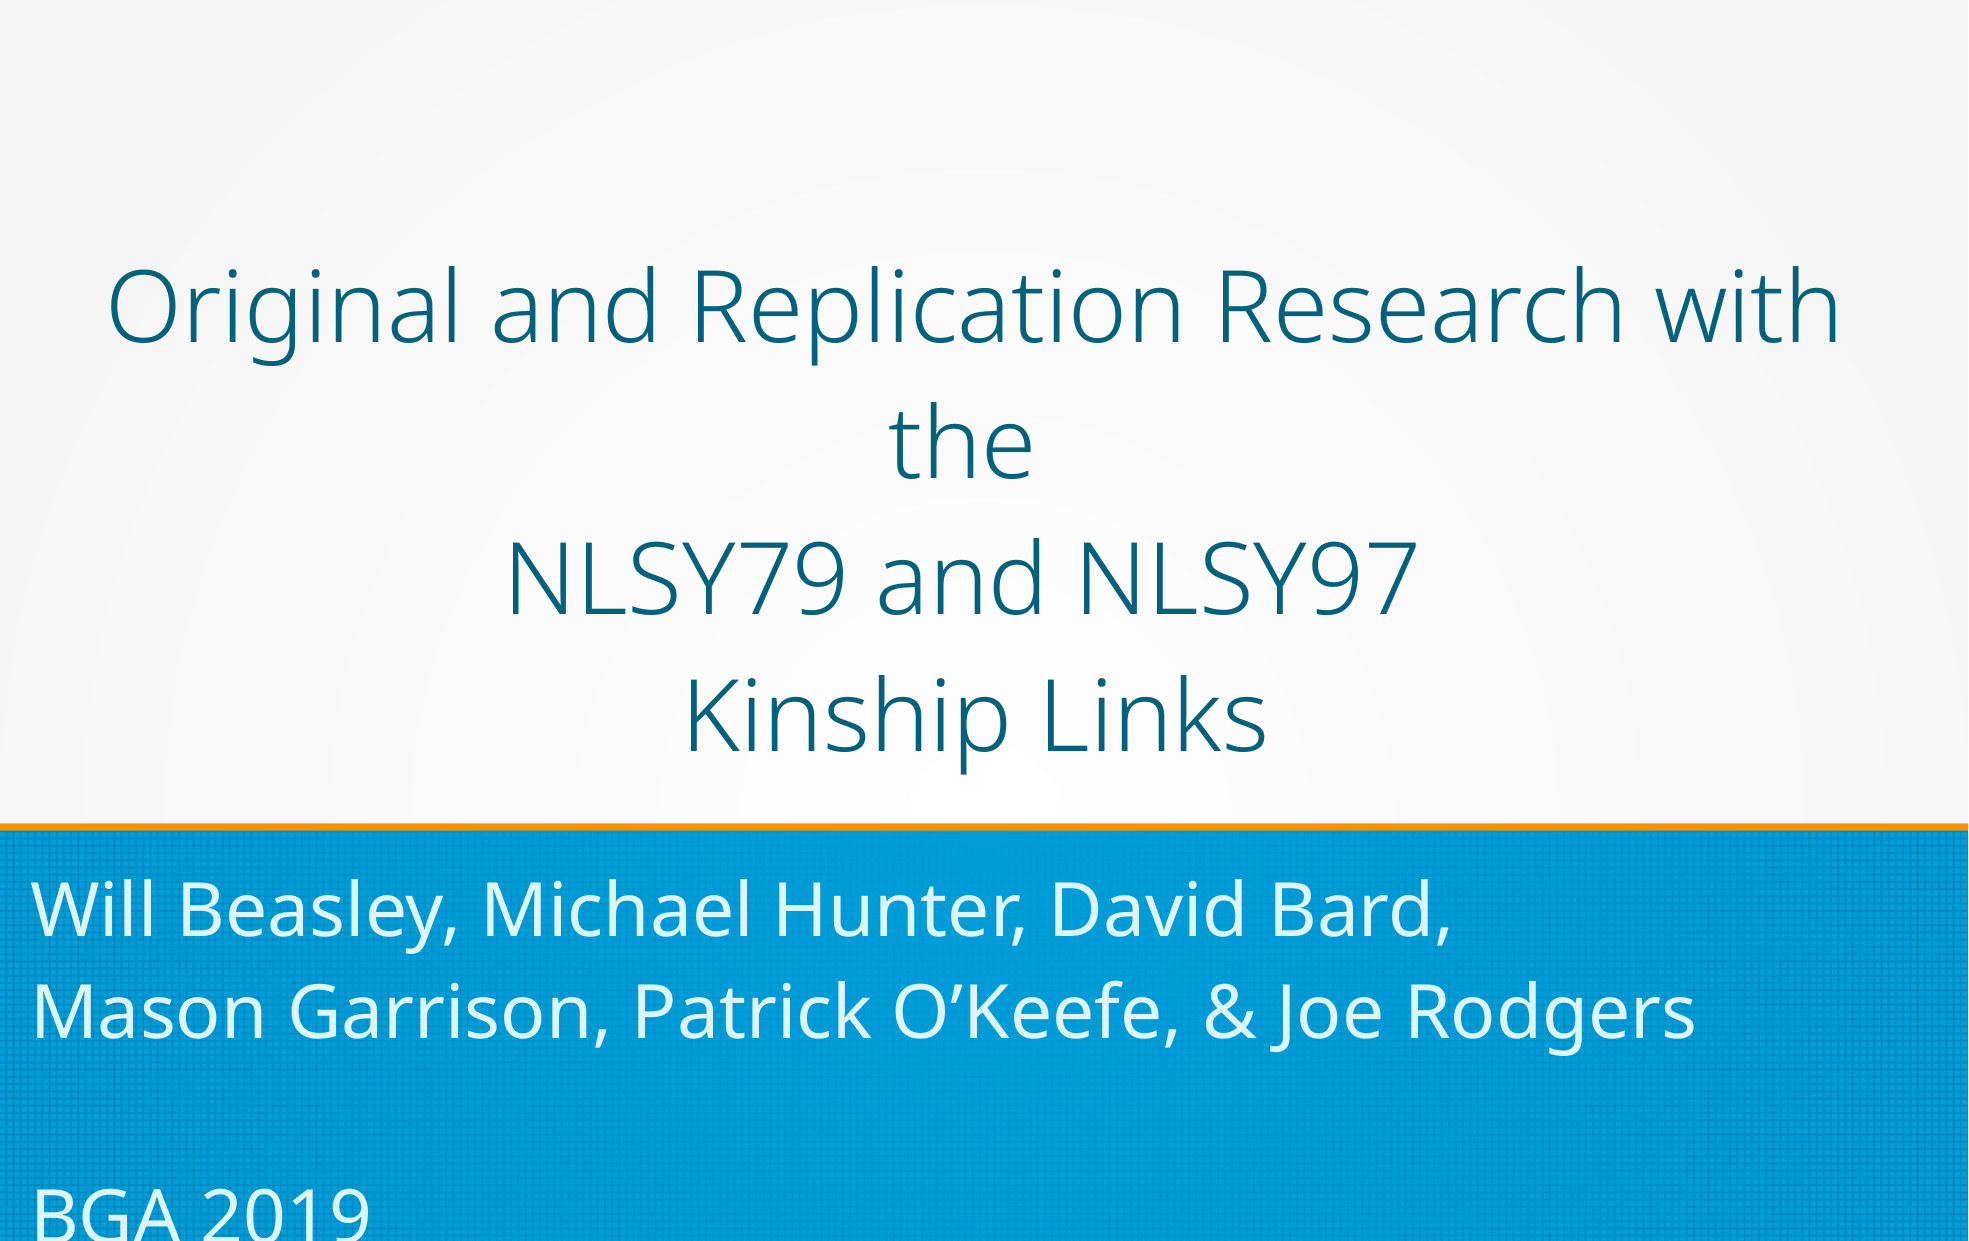

# Original and Replication Research with the NLSY79 and NLSY97 Kinship Links
Will Beasley, Michael Hunter, David Bard,
Mason Garrison, Patrick O’Keefe, & Joe Rodgers
BGA 2019